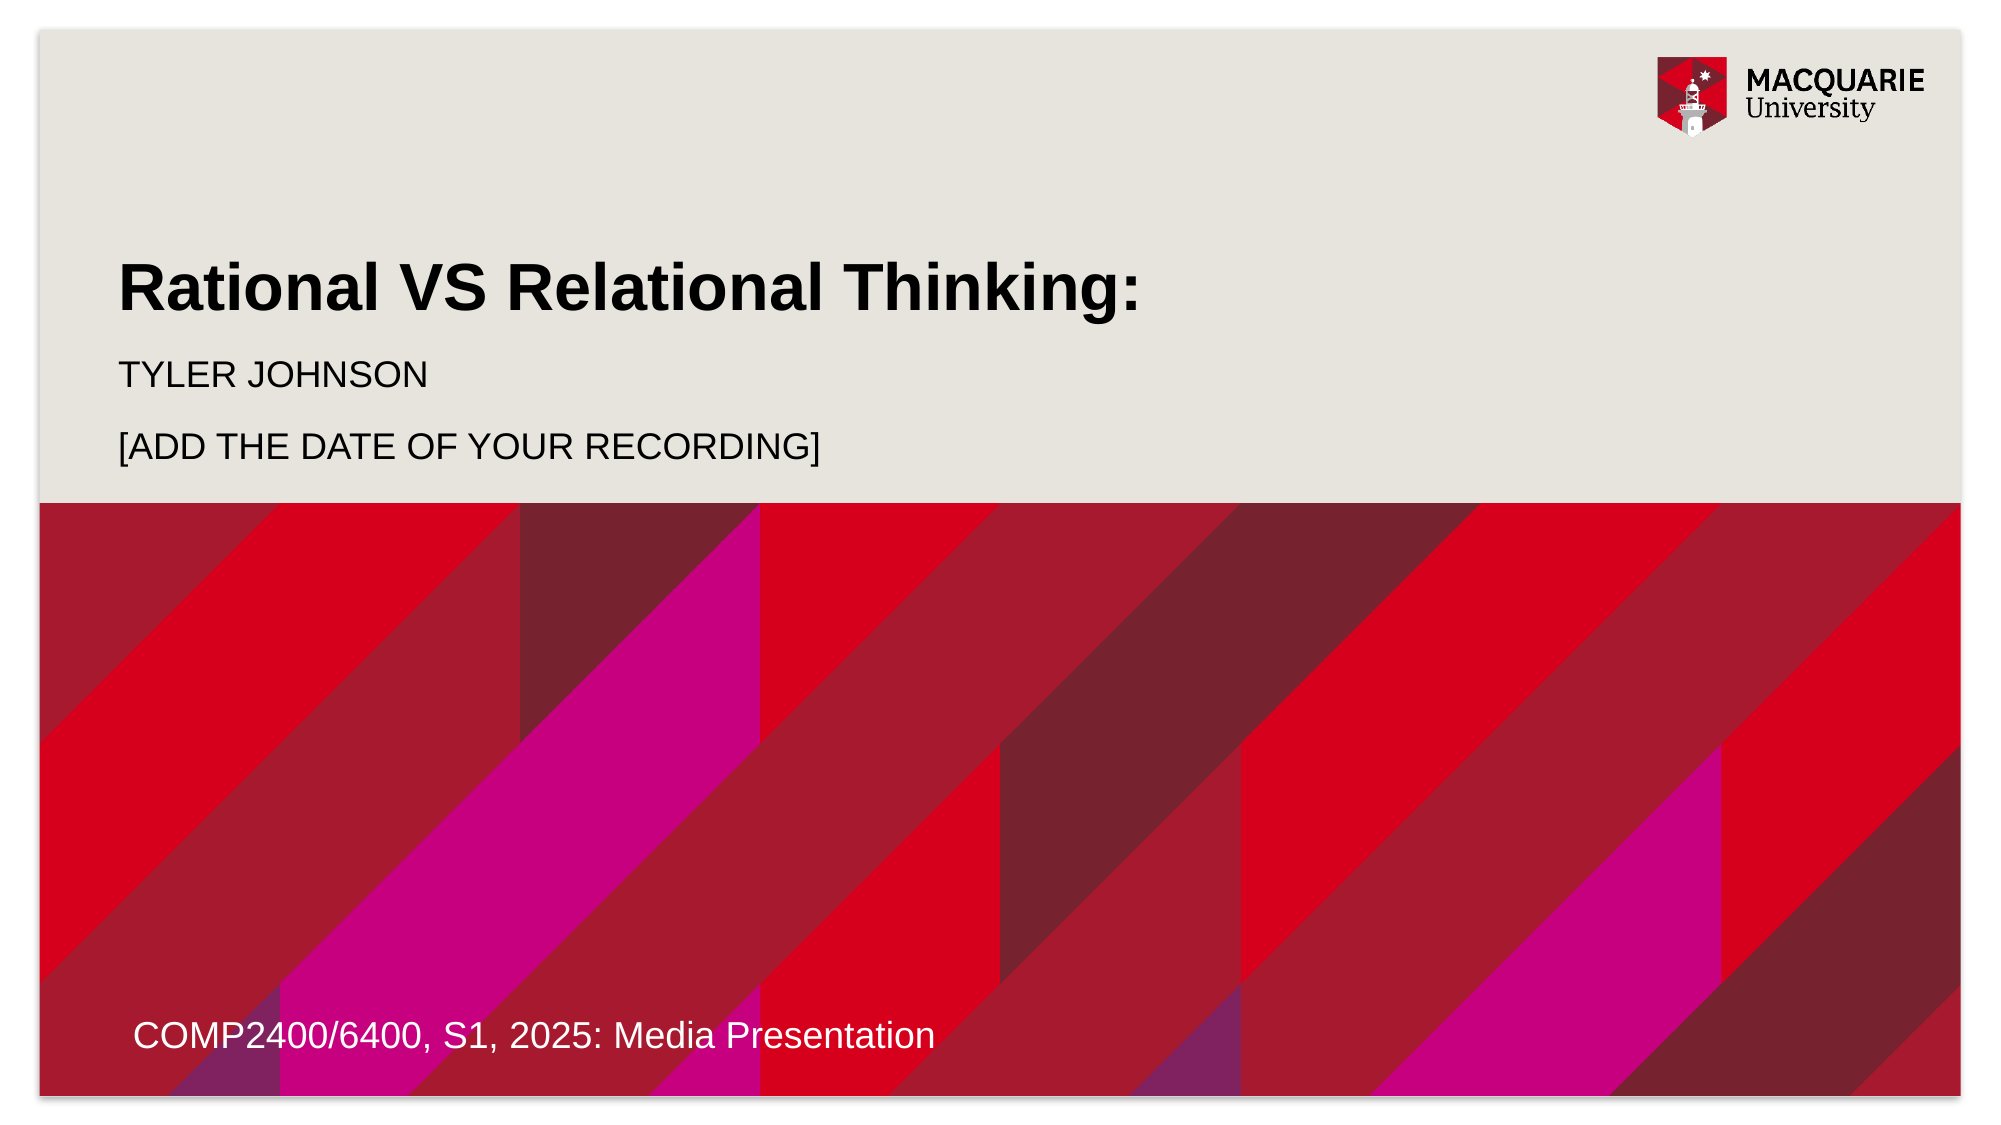

# Rational VS Relational Thinking:
Tyler Johnson
[Add the Date of your Recording]
COMP2400/6400, S1, 2025: Media Presentation